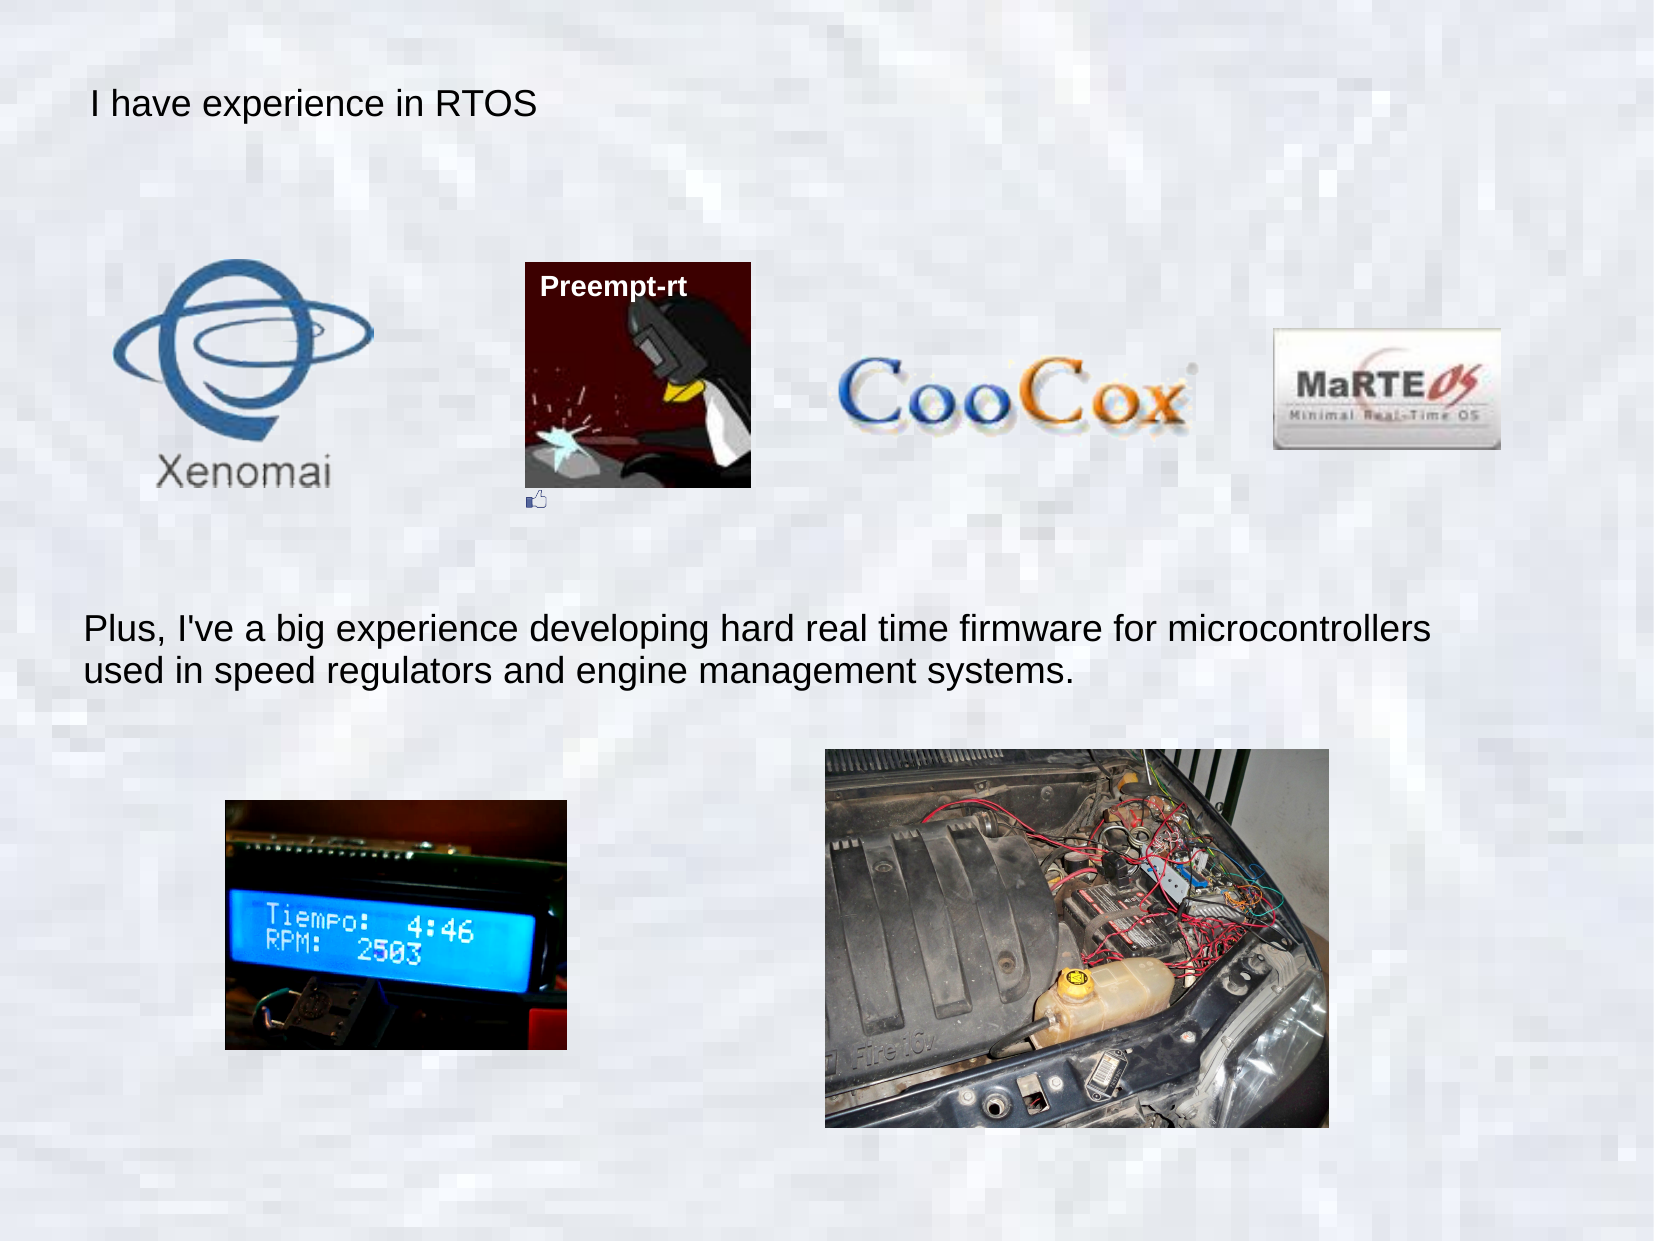

I have experience in RTOS
Preempt-rt
Plus, I've a big experience developing hard real time firmware for microcontrollers
used in speed regulators and engine management systems.